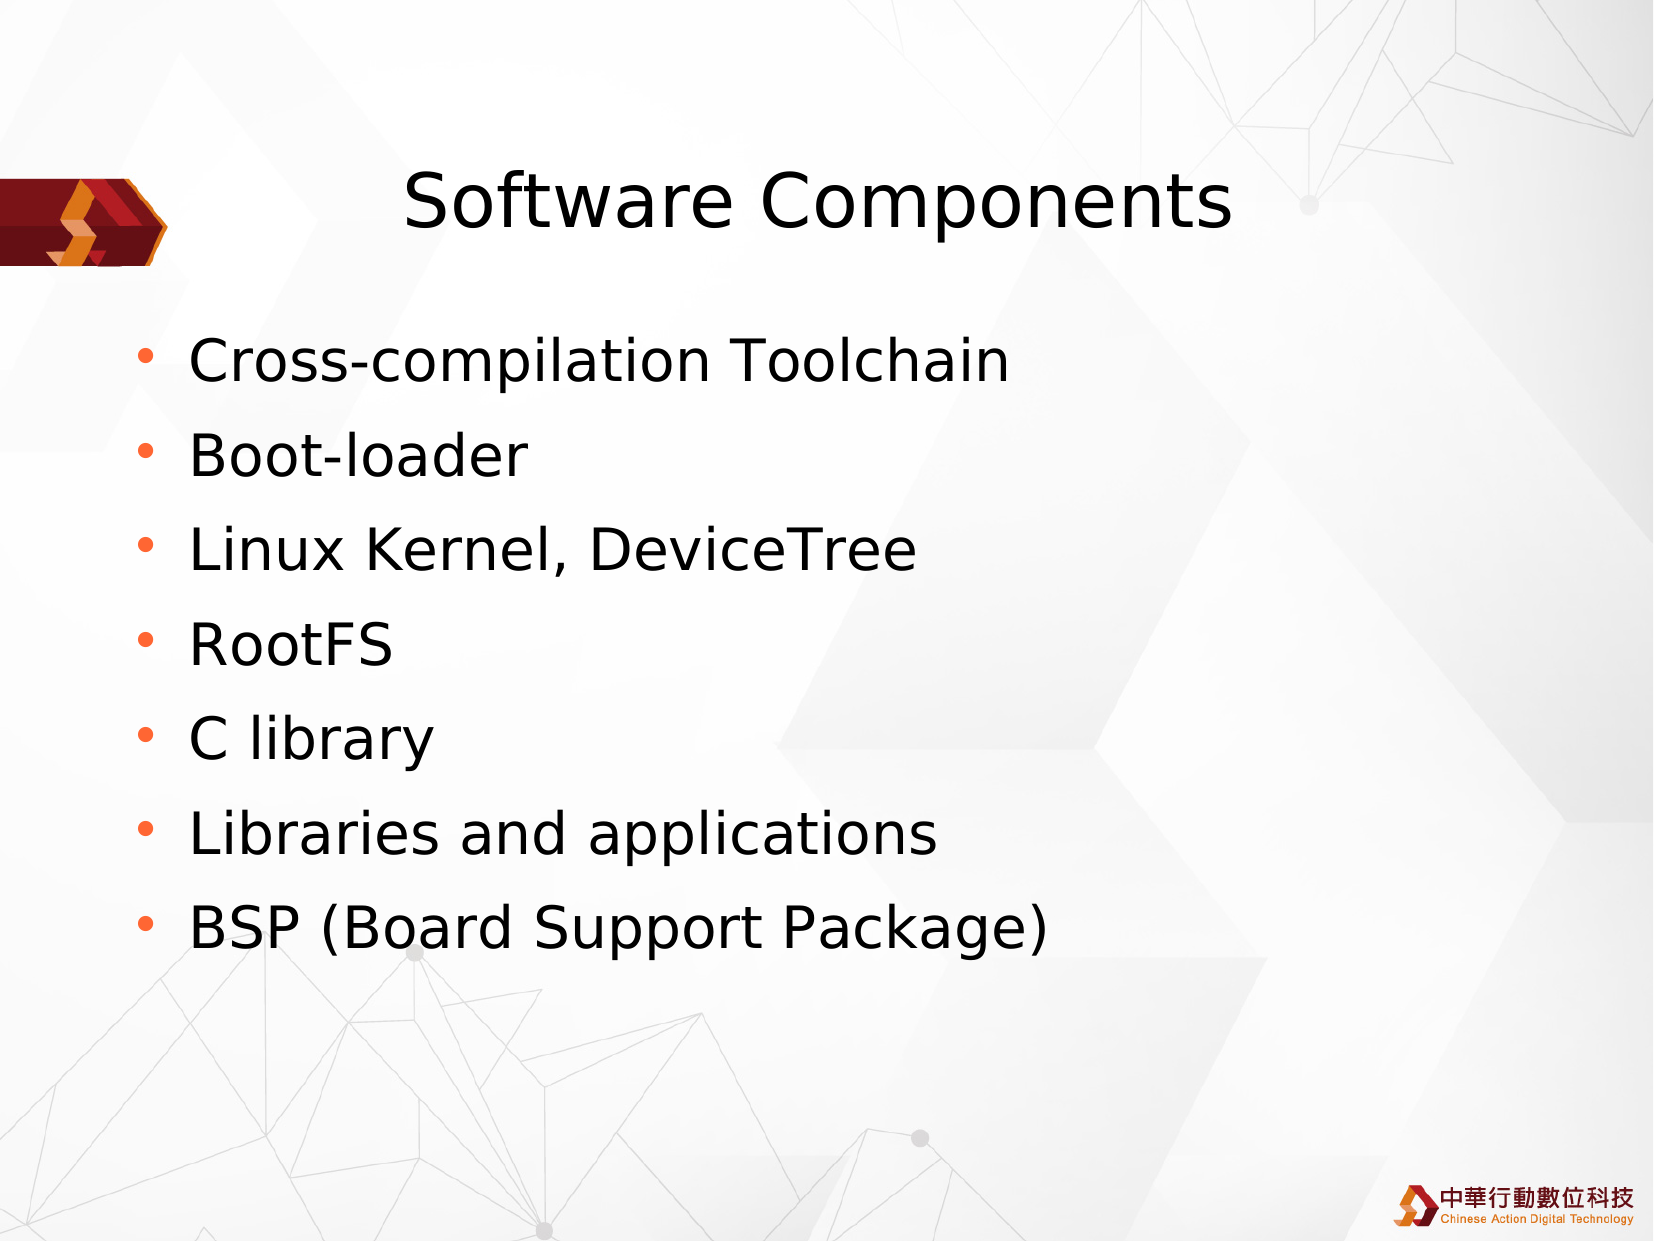

# Software Components
Cross-compilation Toolchain
Boot-loader
Linux Kernel, DeviceTree
RootFS
C library
Libraries and applications
BSP (Board Support Package)